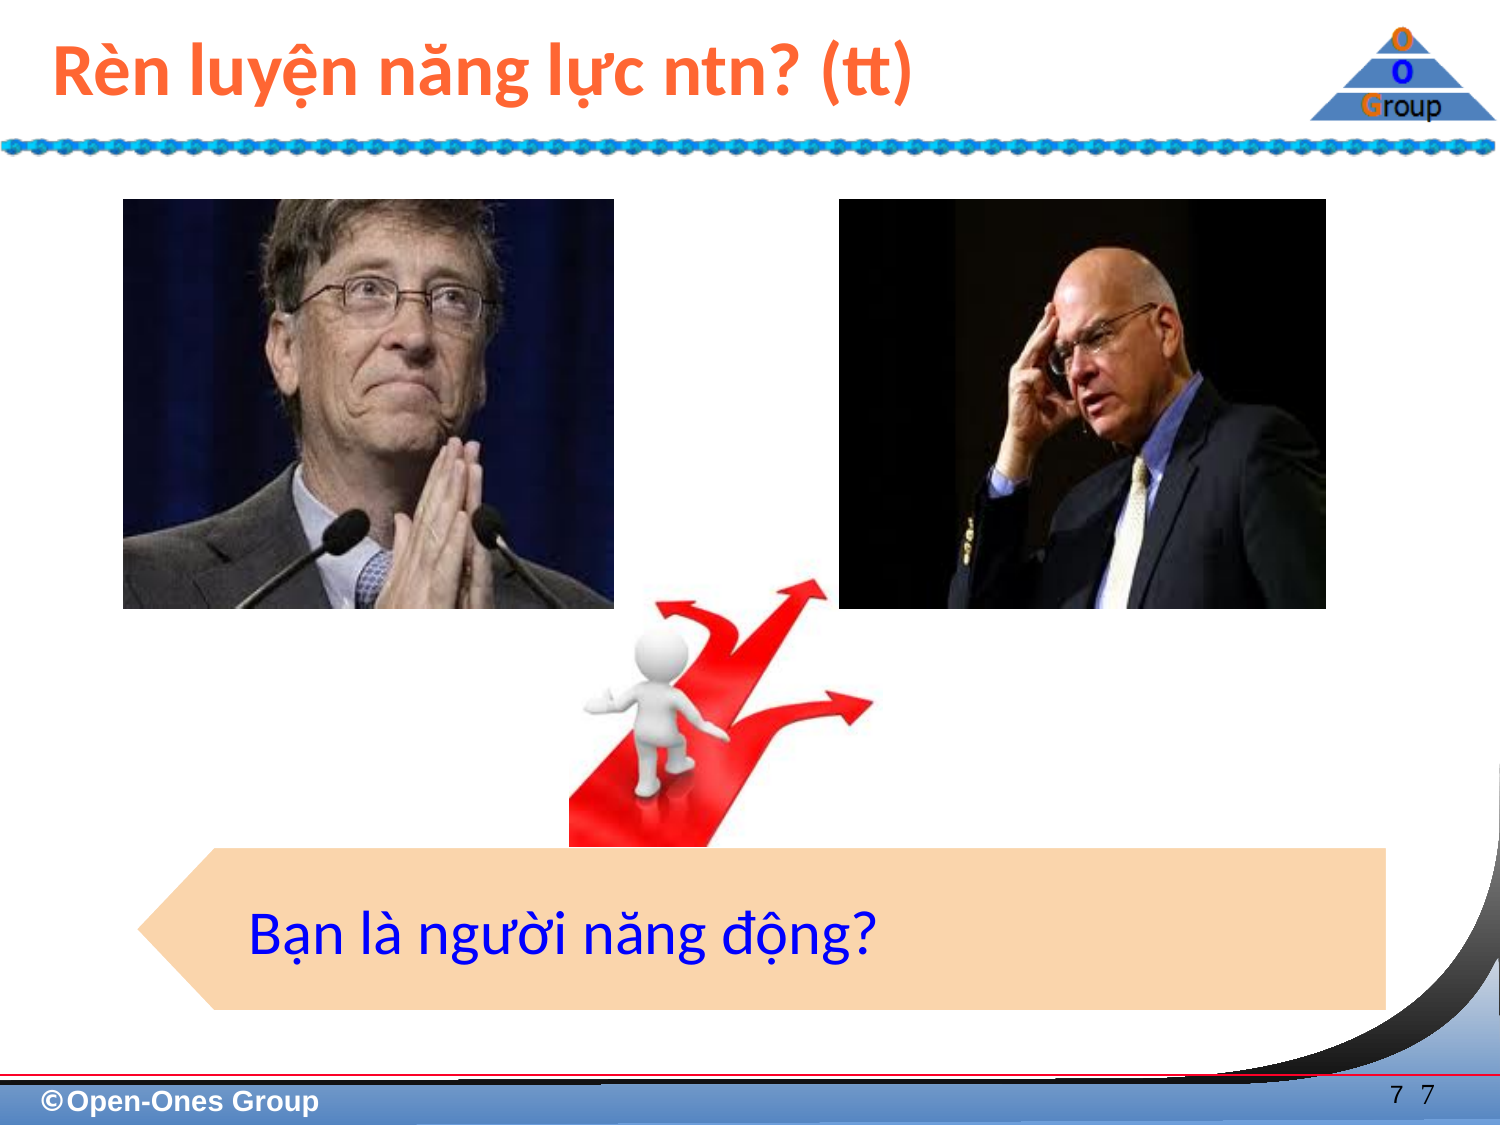

# Rèn luyện năng lực ntn? (tt)
Bạn là người năng động?
7